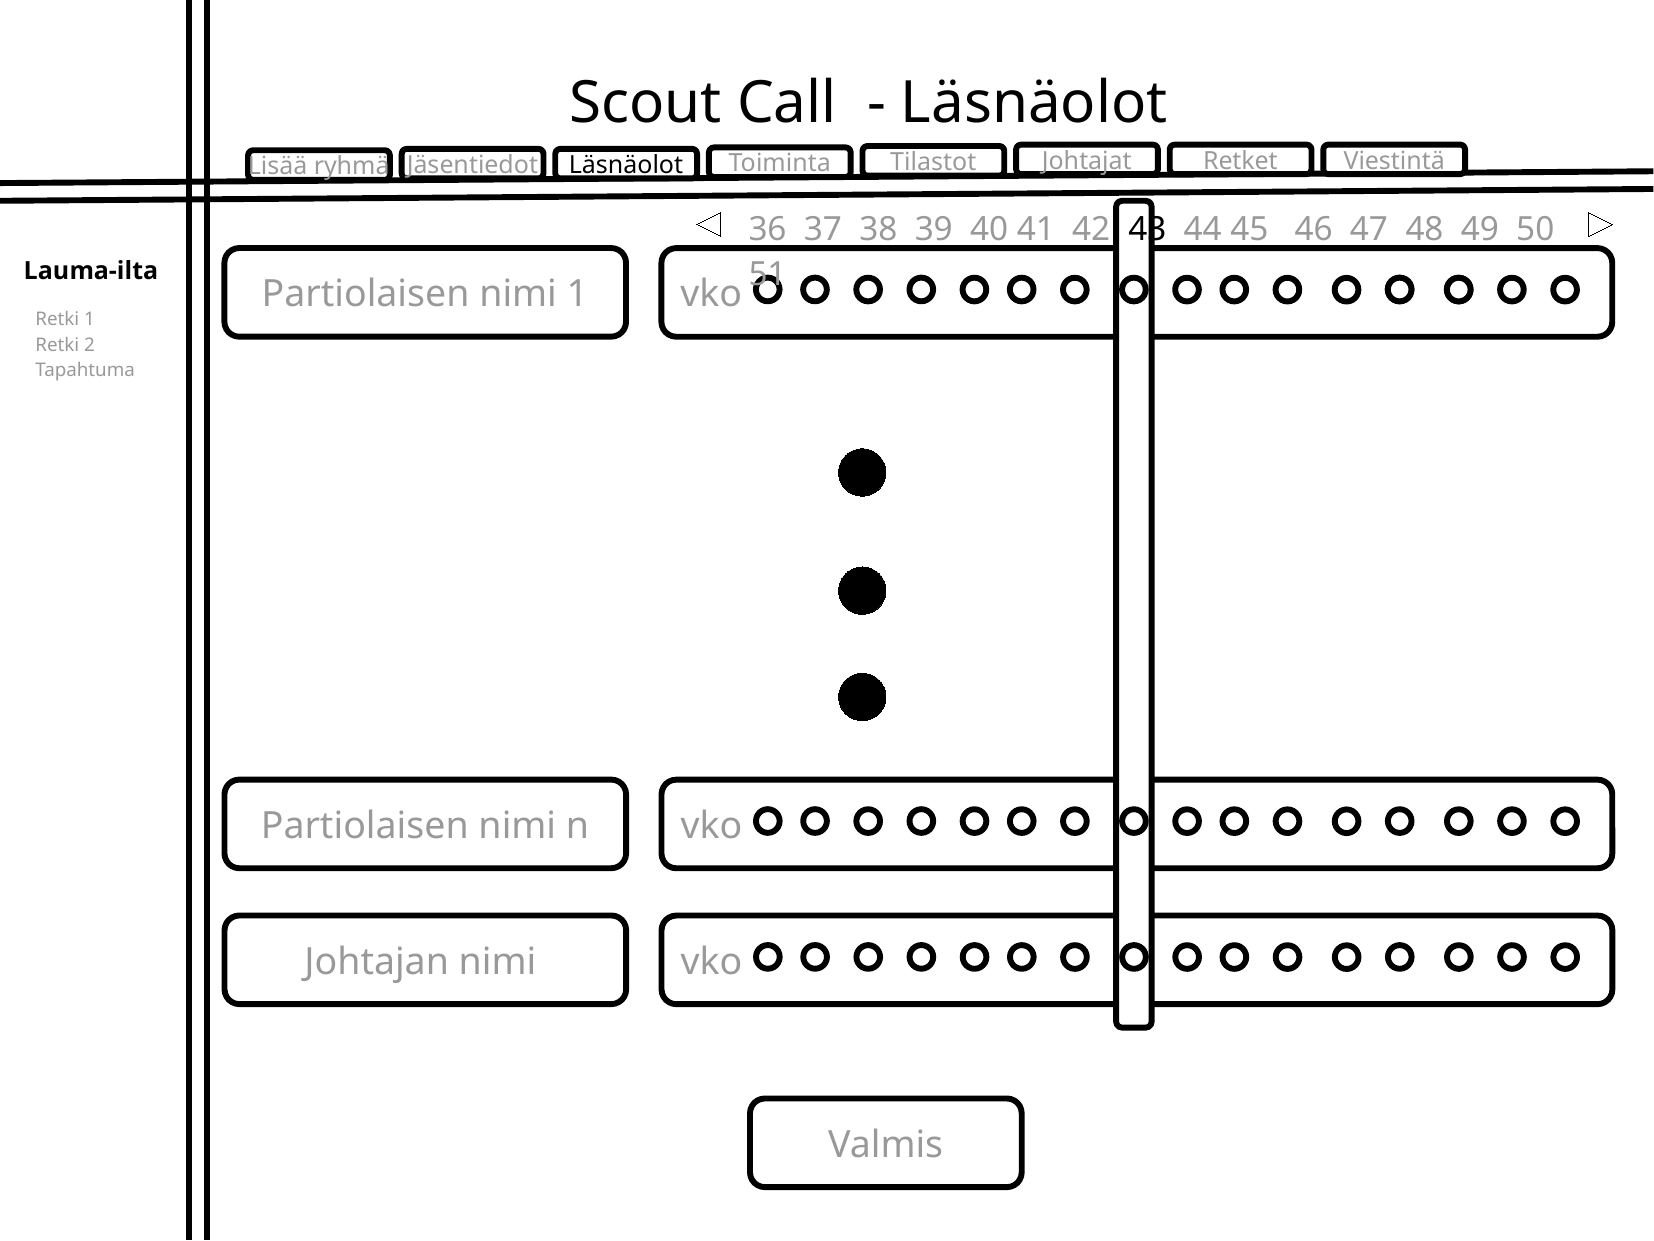

Scout Call - Läsnäolot
Johtajat
Retket
Viestintä
Tilastot
Toiminta
Jäsentiedot
Läsnäolot
Lisää ryhmä
36 37 38 39 40 41 42 43 44 45 46 47 48 49 50 51
Partiolaisen nimi 1
Lauma-ilta
vko
Retki 1
Retki 2
Tapahtuma
Partiolaisen nimi n
vko
Johtajan nimi
vko
Valmis